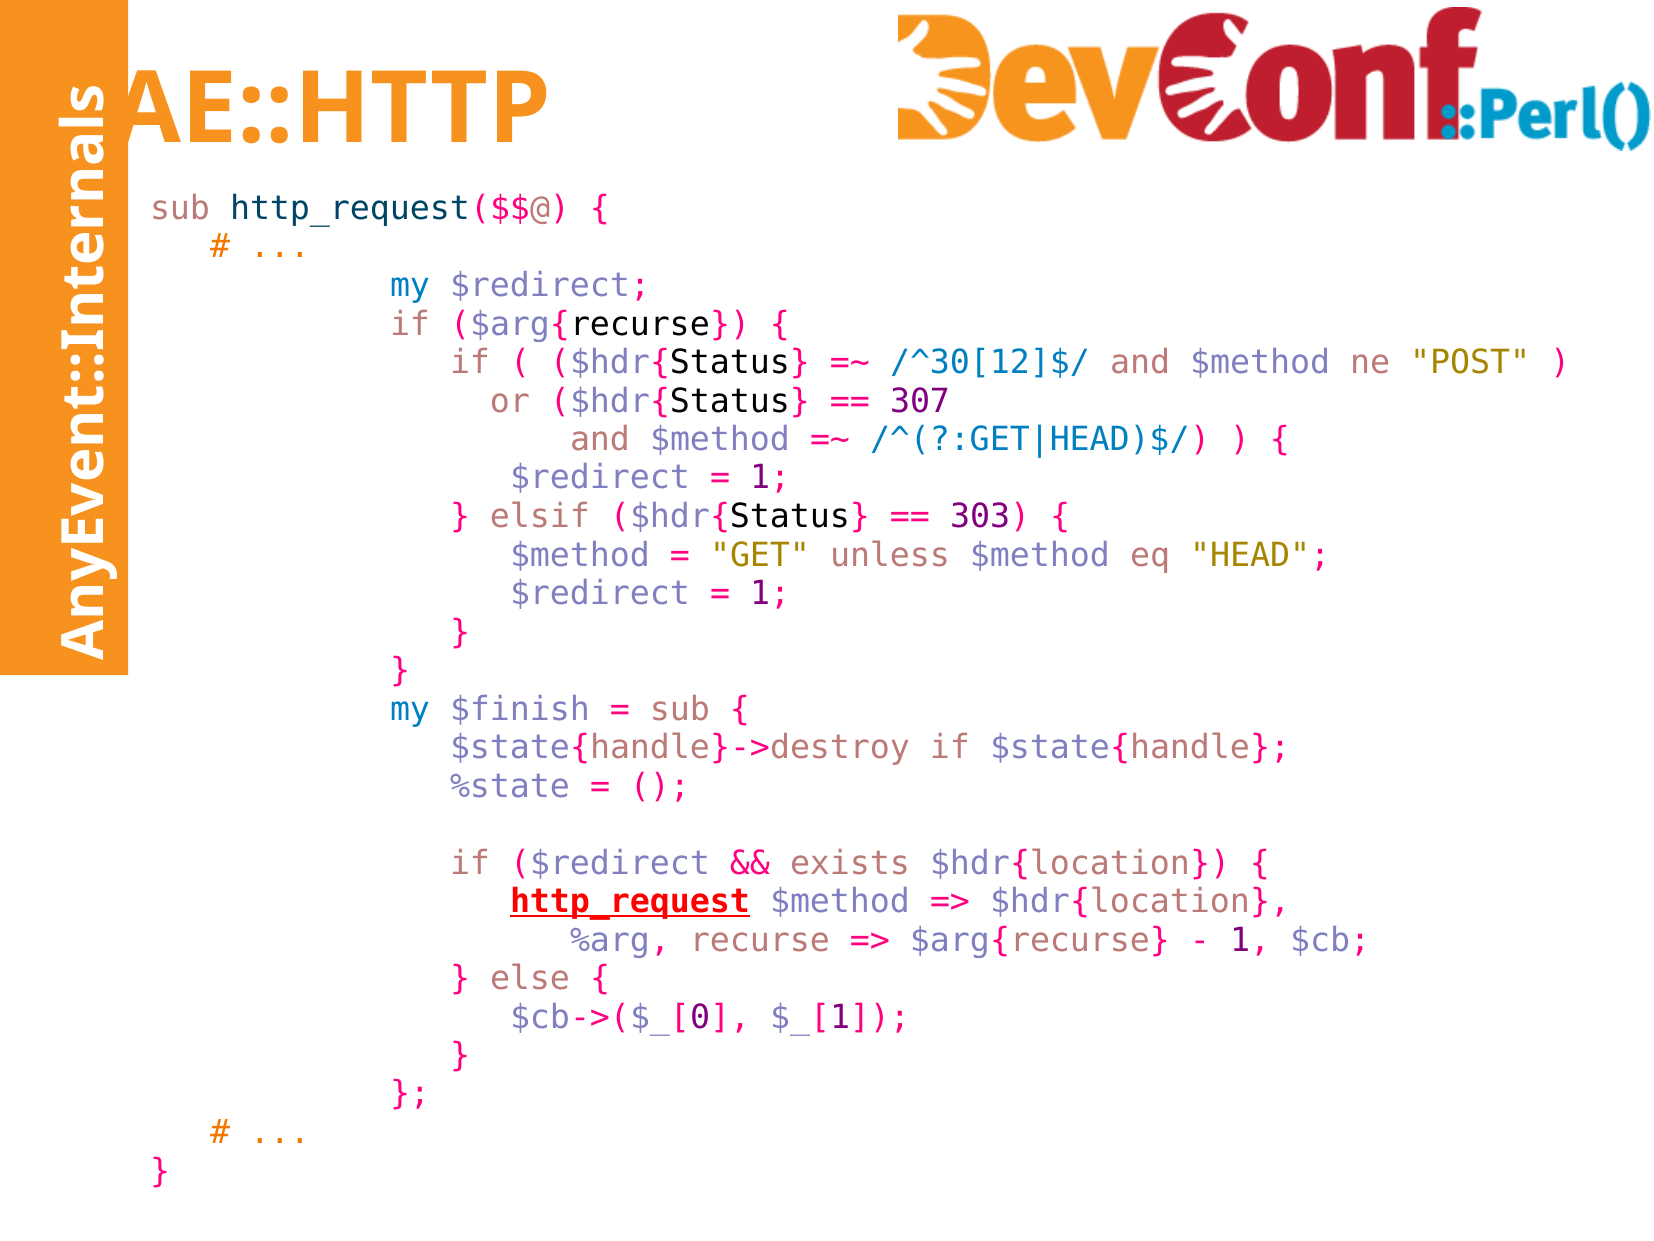

# AE::HTTP
sub http_request($$@) {
 # ...
 my $redirect;
 if ($arg{recurse}) {
 if ( ($hdr{Status} =~ /^30[12]$/ and $method ne "POST" )
 or ($hdr{Status} == 307
 and $method =~ /^(?:GET|HEAD)$/) ) {
 $redirect = 1;
 } elsif ($hdr{Status} == 303) {
 $method = "GET" unless $method eq "HEAD";
 $redirect = 1;
 }
 }
 my $finish = sub {
 $state{handle}->destroy if $state{handle};
 %state = ();
 if ($redirect && exists $hdr{location}) {
 http_request $method => $hdr{location},
 %arg, recurse => $arg{recurse} - 1, $cb;
 } else {
 $cb->($_[0], $_[1]);
 }
 };
 # ...
}
 AnyEvent::Internals